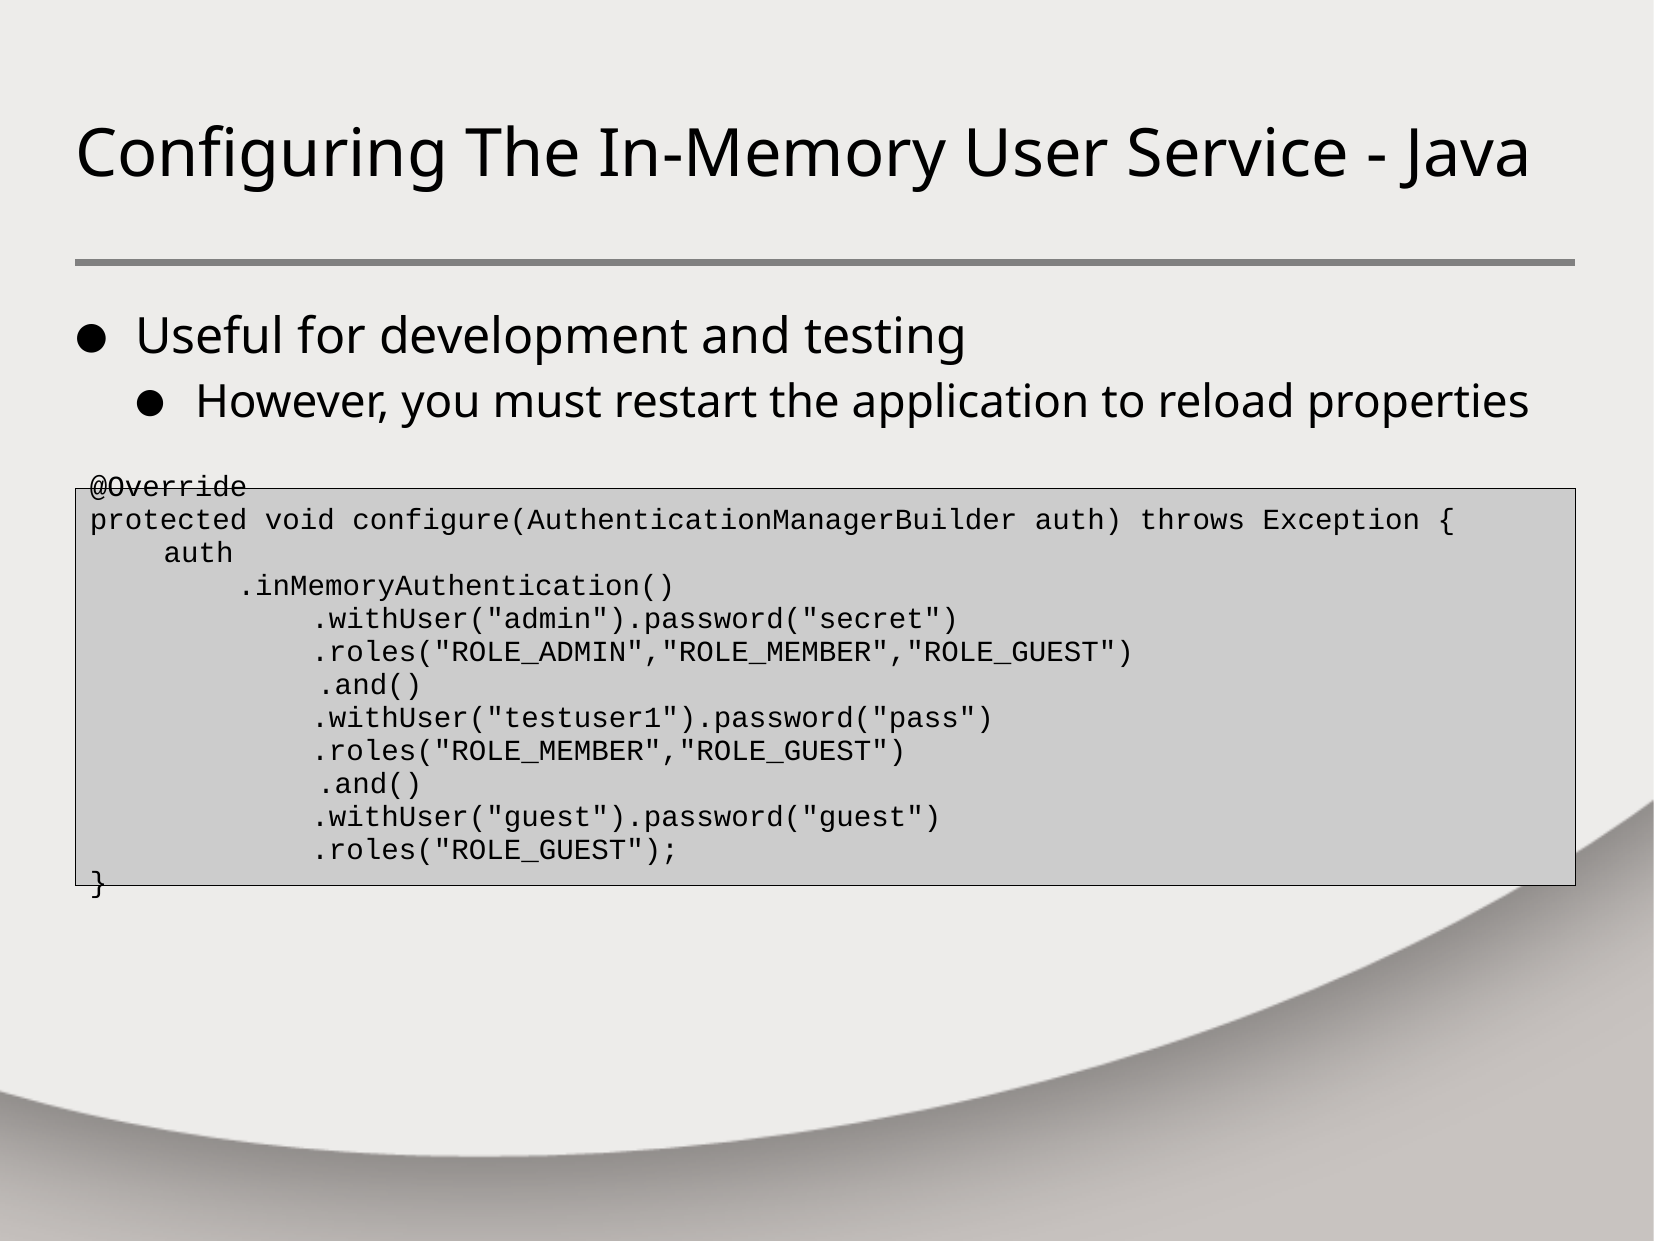

# Configuring The In-Memory User Service - Java
Useful for development and testing
However, you must restart the application to reload properties
@Override
protected void configure(AuthenticationManagerBuilder auth) throws Exception {
	auth
		.inMemoryAuthentication()
			.withUser("admin").password("secret")
			.roles("ROLE_ADMIN","ROLE_MEMBER","ROLE_GUEST")
 .and()
	 		.withUser("testuser1").password("pass")
			.roles("ROLE_MEMBER","ROLE_GUEST")
 .and()
	 		.withUser("guest").password("guest")
			.roles("ROLE_GUEST");
}